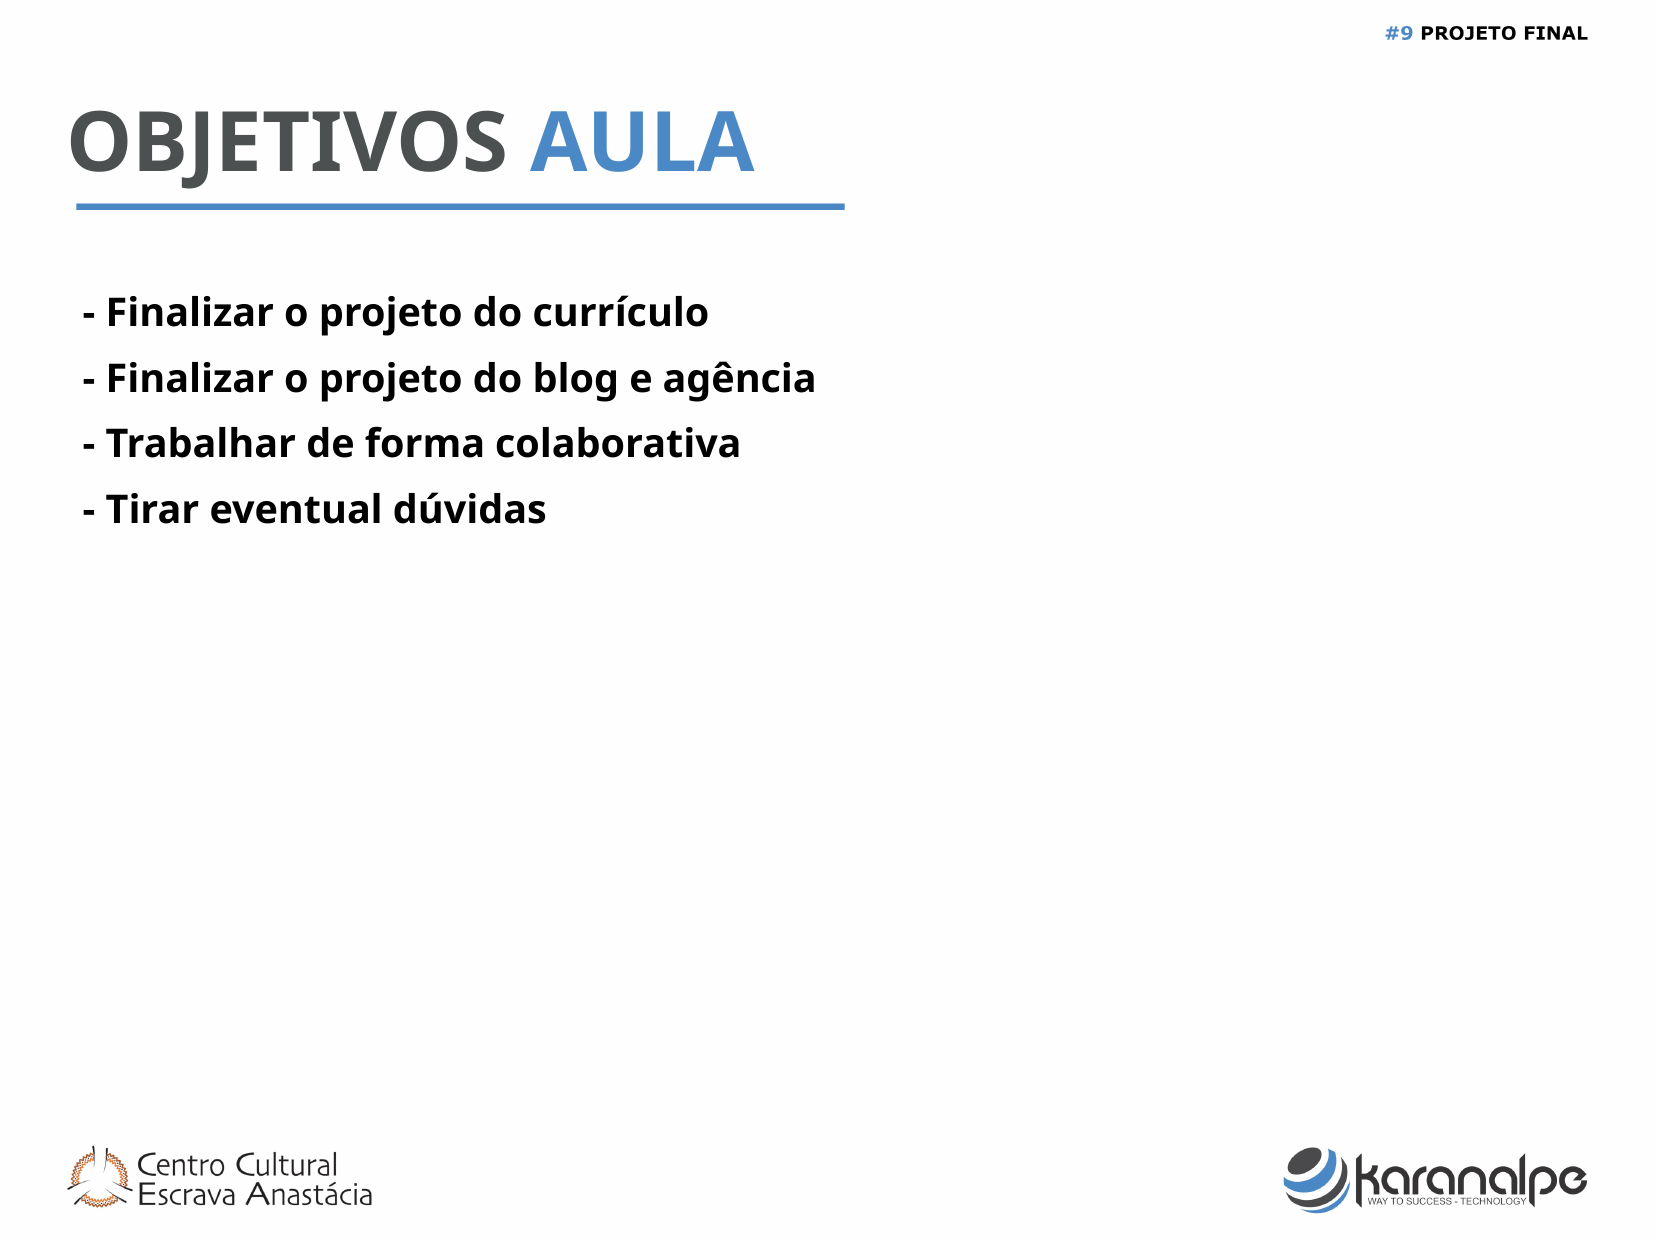

OBJETIVOS AULA
# - Finalizar o projeto do currículo
- Finalizar o projeto do blog e agência
- Trabalhar de forma colaborativa
- Tirar eventual dúvidas